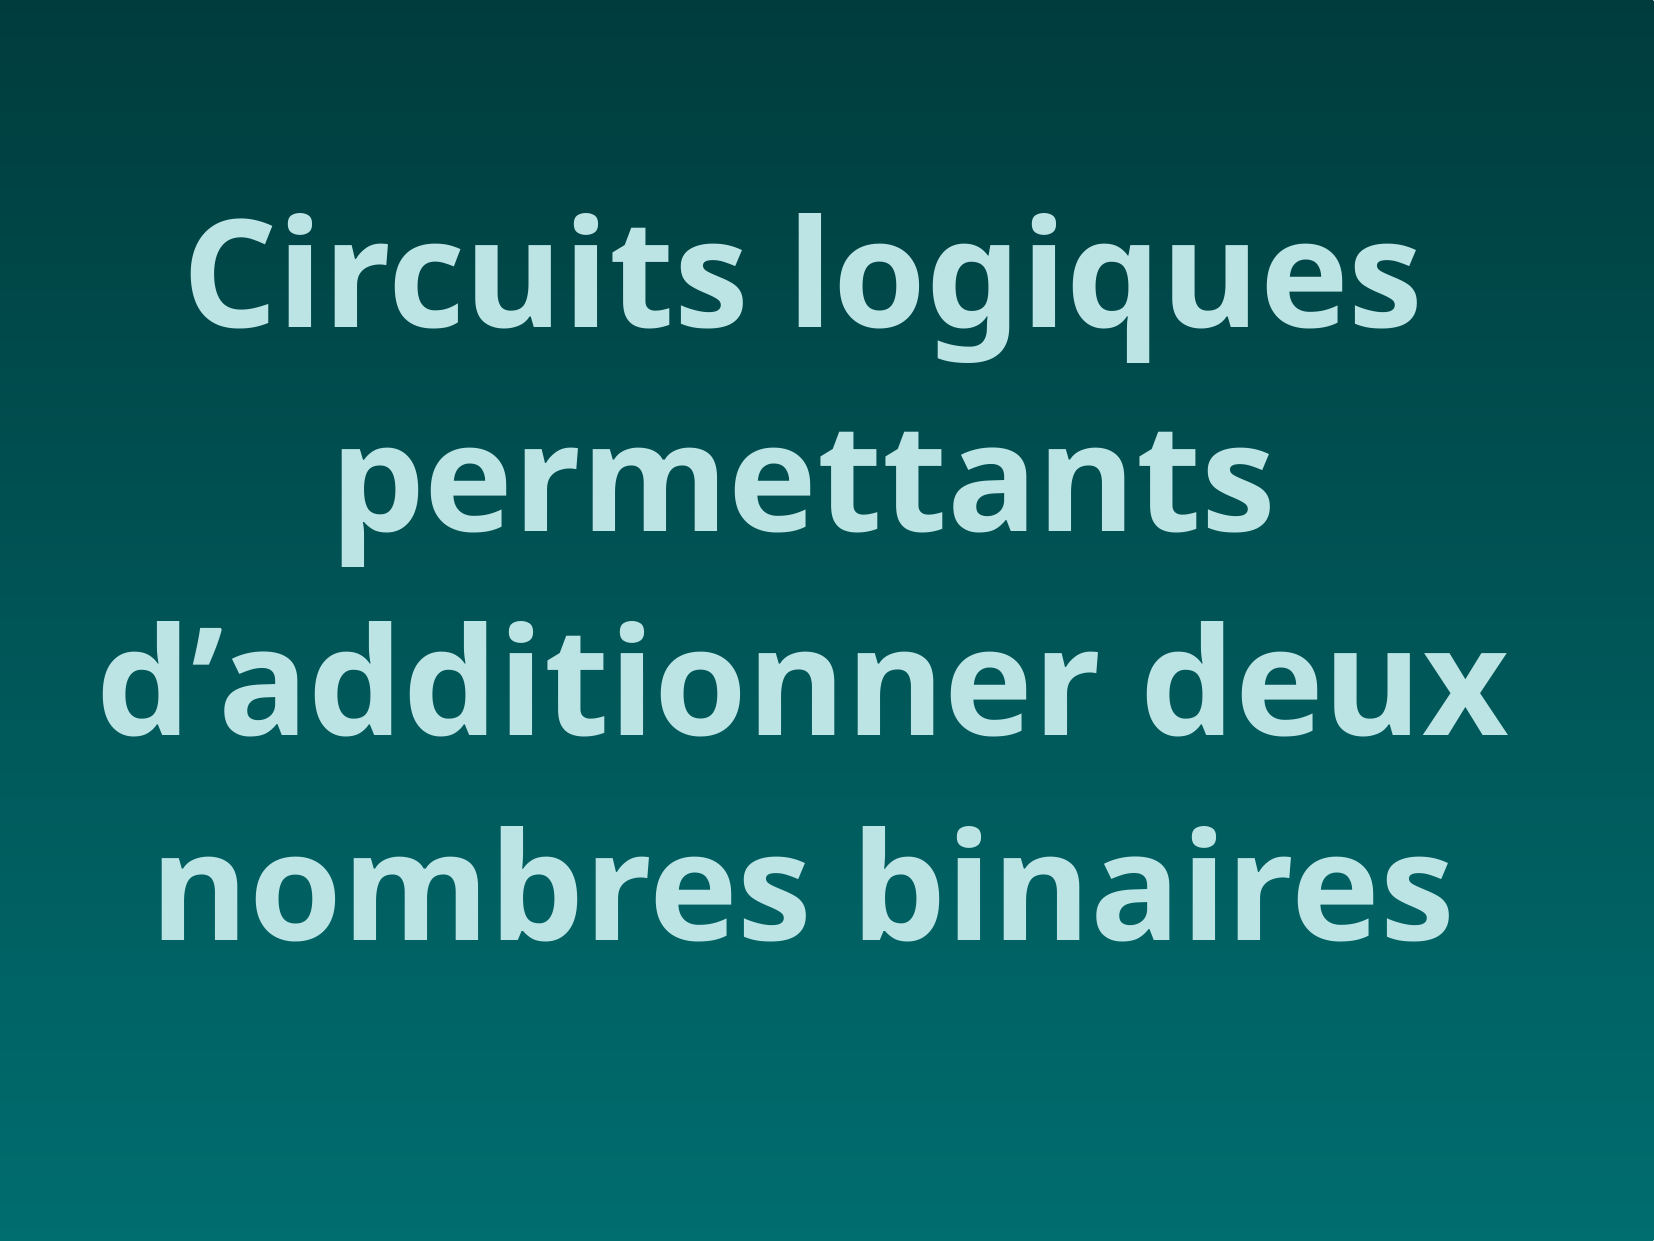

# Circuits logiques permettants d’additionner deux nombres binaires